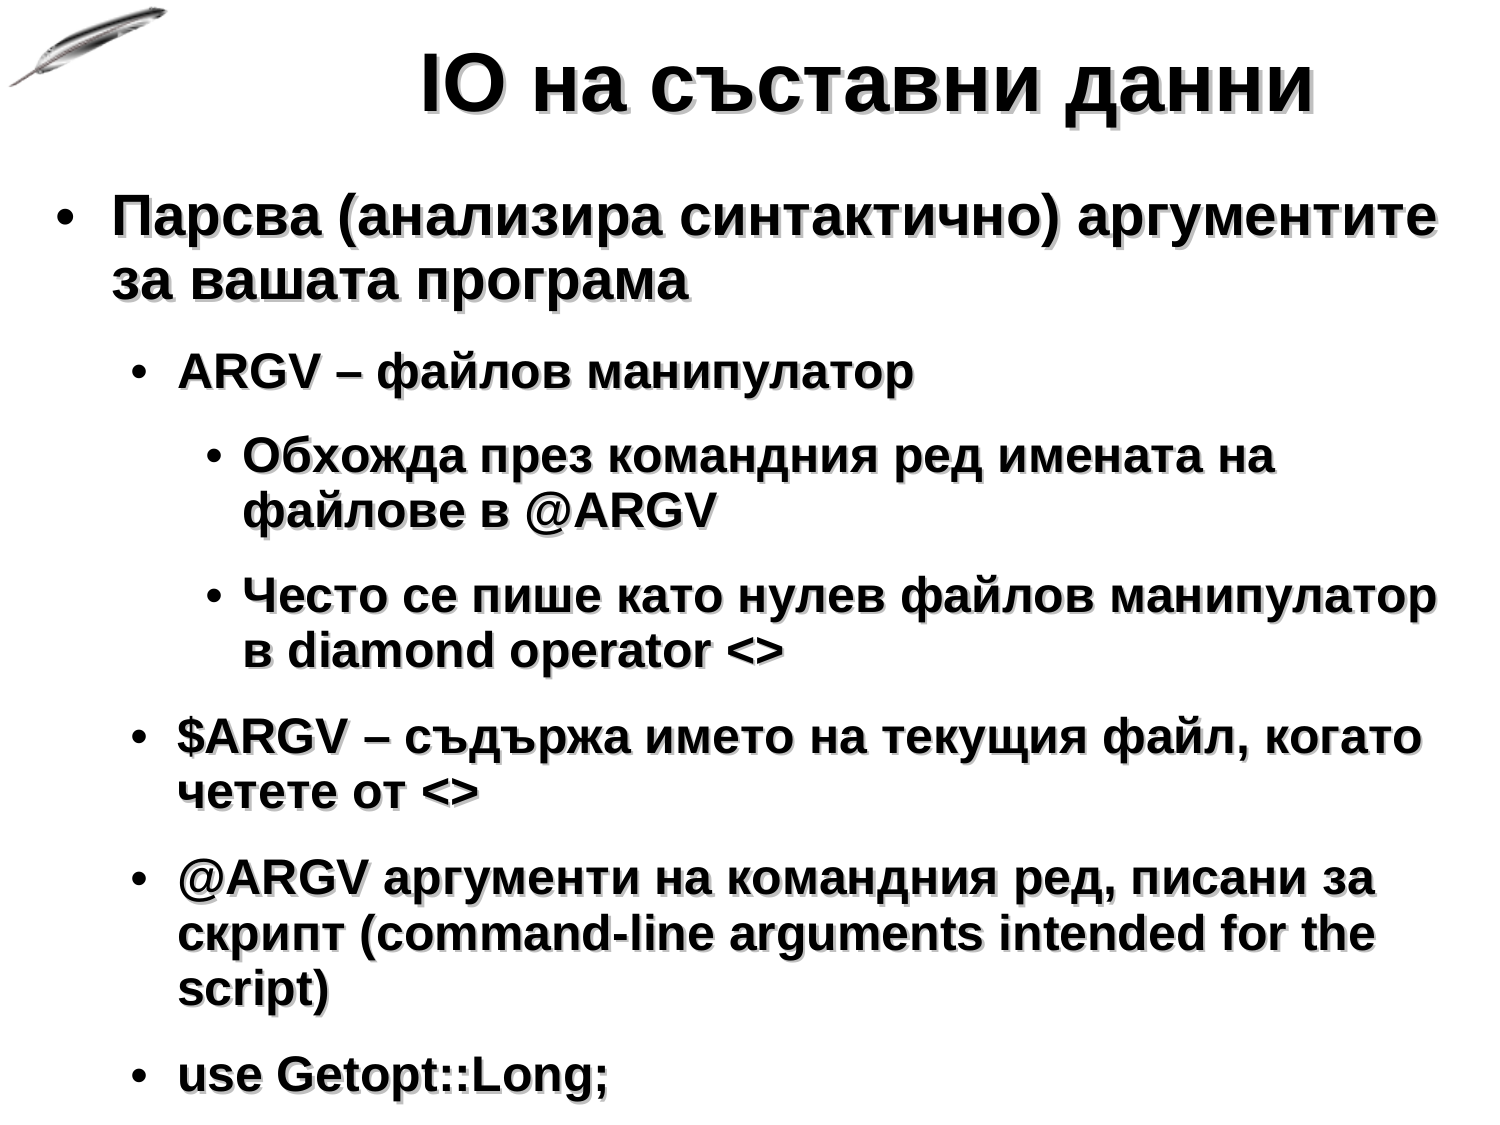

# IO на съставни данни
Парсва (анализира синтактично) аргументите за вашата програма
ARGV – файлов манипулатор
Обхожда през командния ред имената на файлове в @ARGV
Често се пише като нулев файлов манипулатор в diamond operator <>
$ARGV – съдържа името на текущия файл, когато четете от <>
@ARGV аргументи на командния ред, писани за скрипт (command-line arguments intended for the script)
use Getopt::Long;